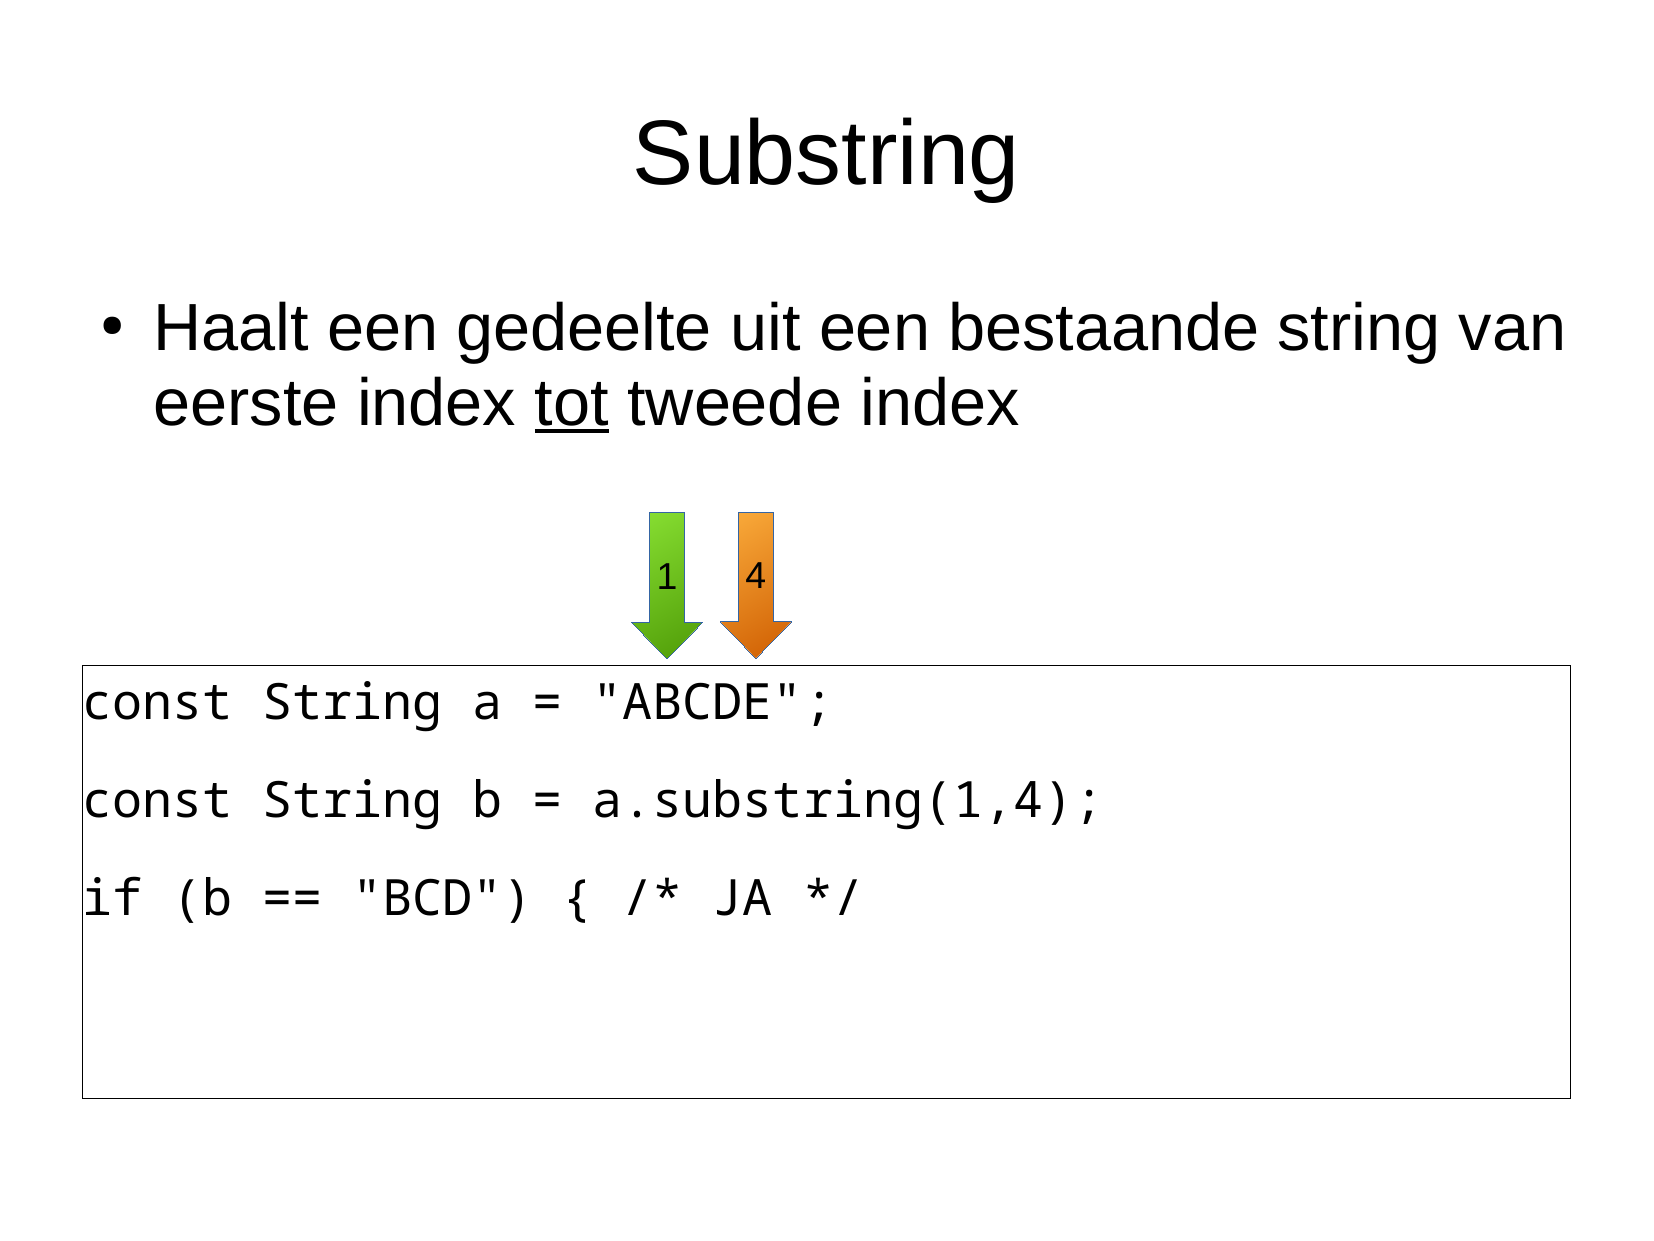

# Substring
Haalt een gedeelte uit een bestaande string van eerste index tot tweede index
4
1
const String a = "ABCDE";
const String b = a.substring(1,4);
if (b == "BCD") { /* JA */